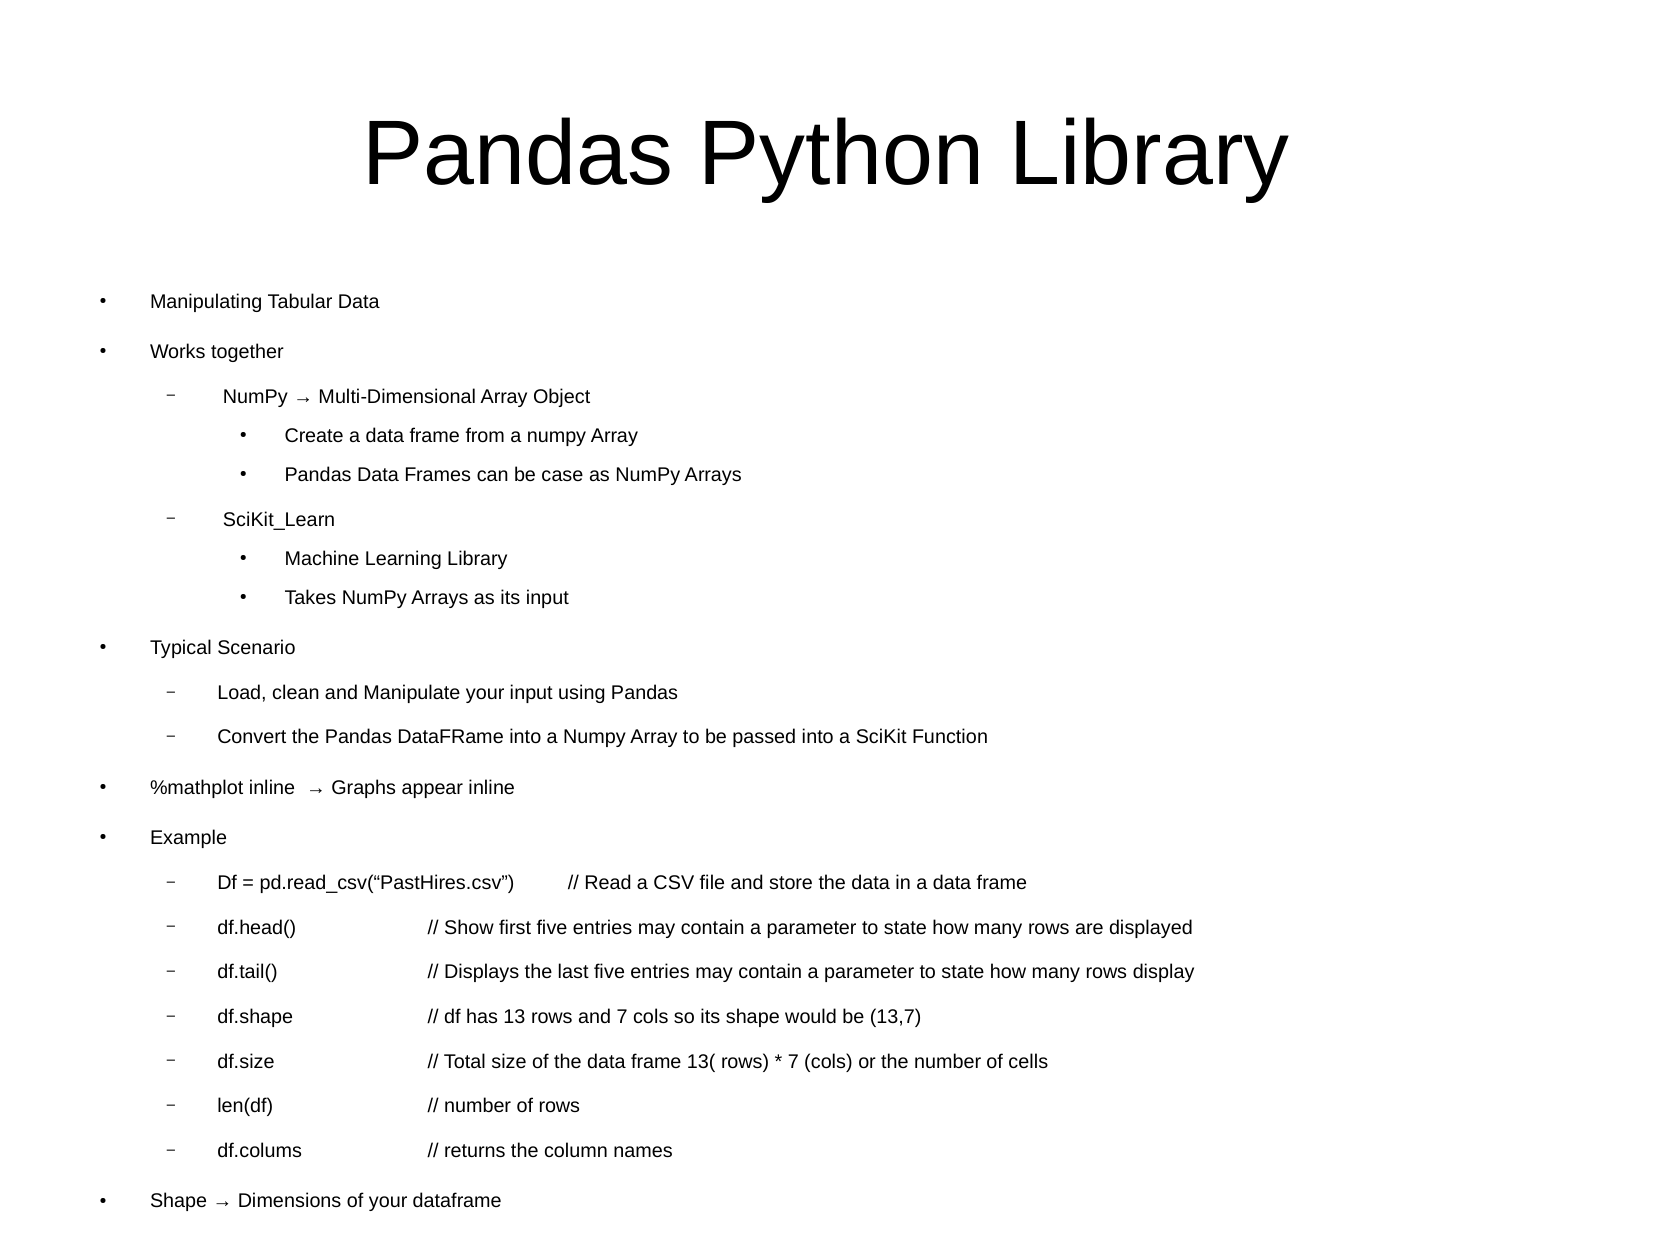

# Pandas Python Library
Manipulating Tabular Data
Works together
 NumPy → Multi-Dimensional Array Object
Create a data frame from a numpy Array
Pandas Data Frames can be case as NumPy Arrays
 SciKit_Learn
Machine Learning Library
Takes NumPy Arrays as its input
Typical Scenario
Load, clean and Manipulate your input using Pandas
Convert the Pandas DataFRame into a Numpy Array to be passed into a SciKit Function
%mathplot inline → Graphs appear inline
Example
Df = pd.read_csv(“PastHires.csv”)		// Read a CSV file and store the data in a data frame
df.head() 					// Show first five entries may contain a parameter to state how many rows are displayed
df.tail()		 					// Displays the last five entries may contain a parameter to state how many rows display
df.shape					// df has 13 rows and 7 cols so its shape would be (13,7)
df.size			 				// Total size of the data frame 13( rows) * 7 (cols) or the number of cells
len(df)						 		// number of rows
df.colums					// returns the column names
Shape → Dimensions of your dataframe